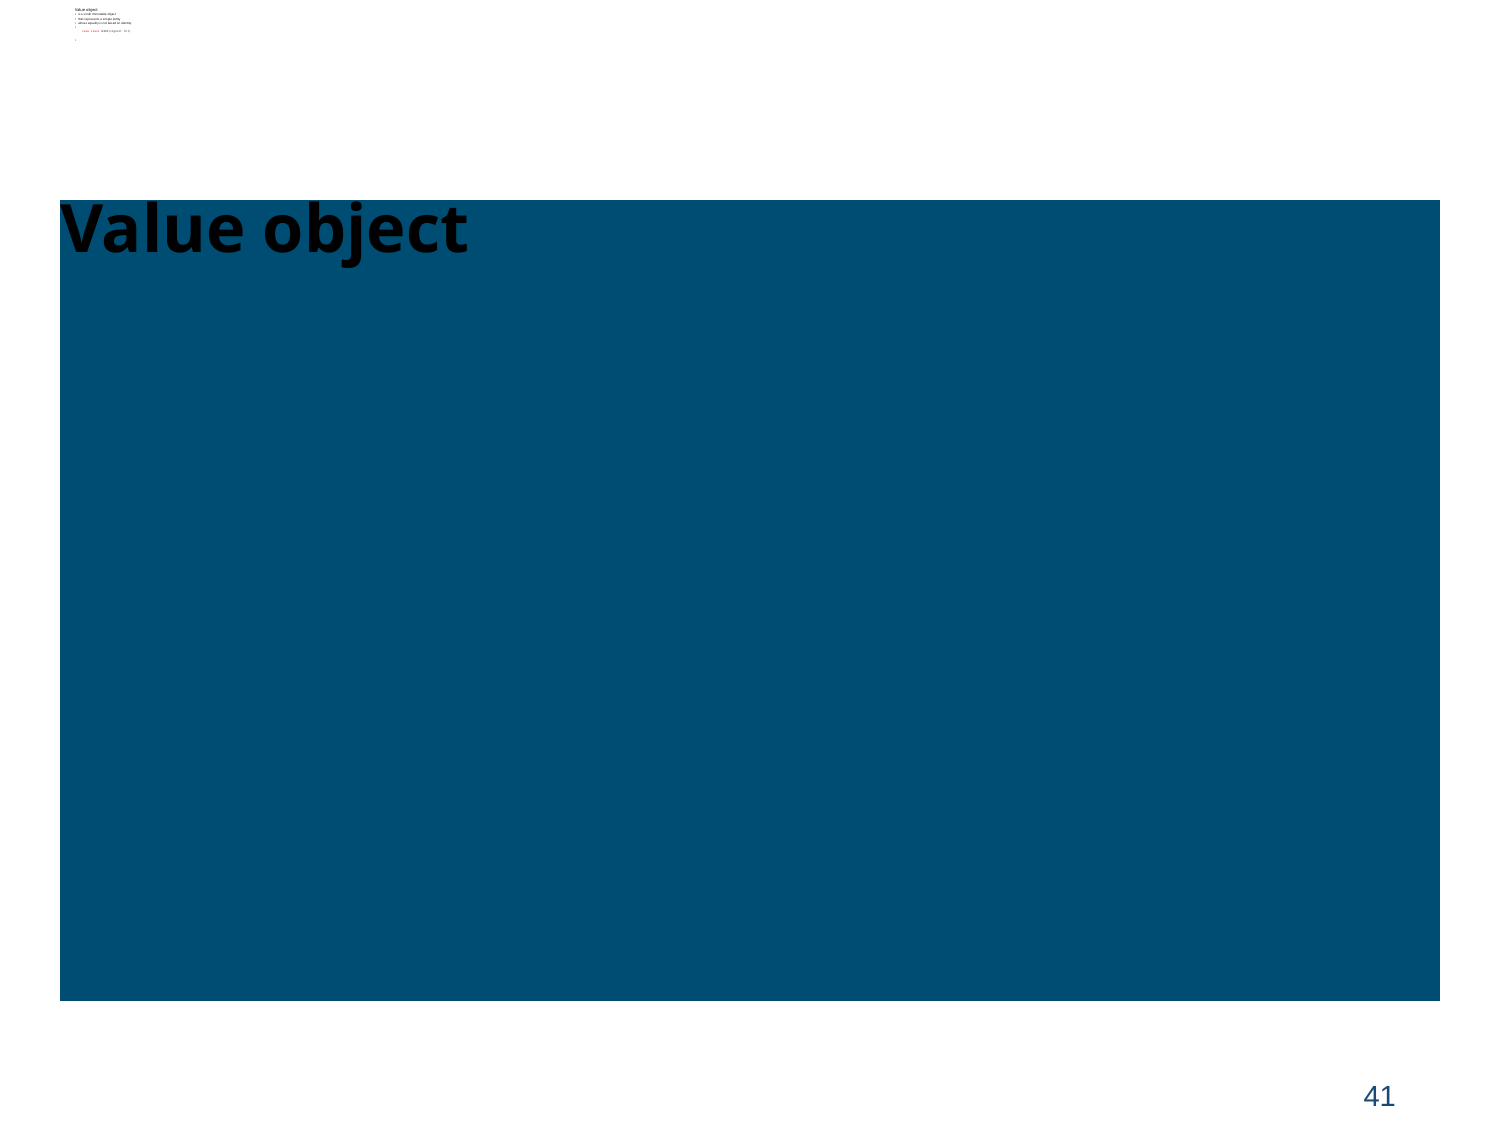

# Value object
is a small immutable object
that represents a simple entity
whose equality is not based on identity
case class UInt(signed: Int)
Value object